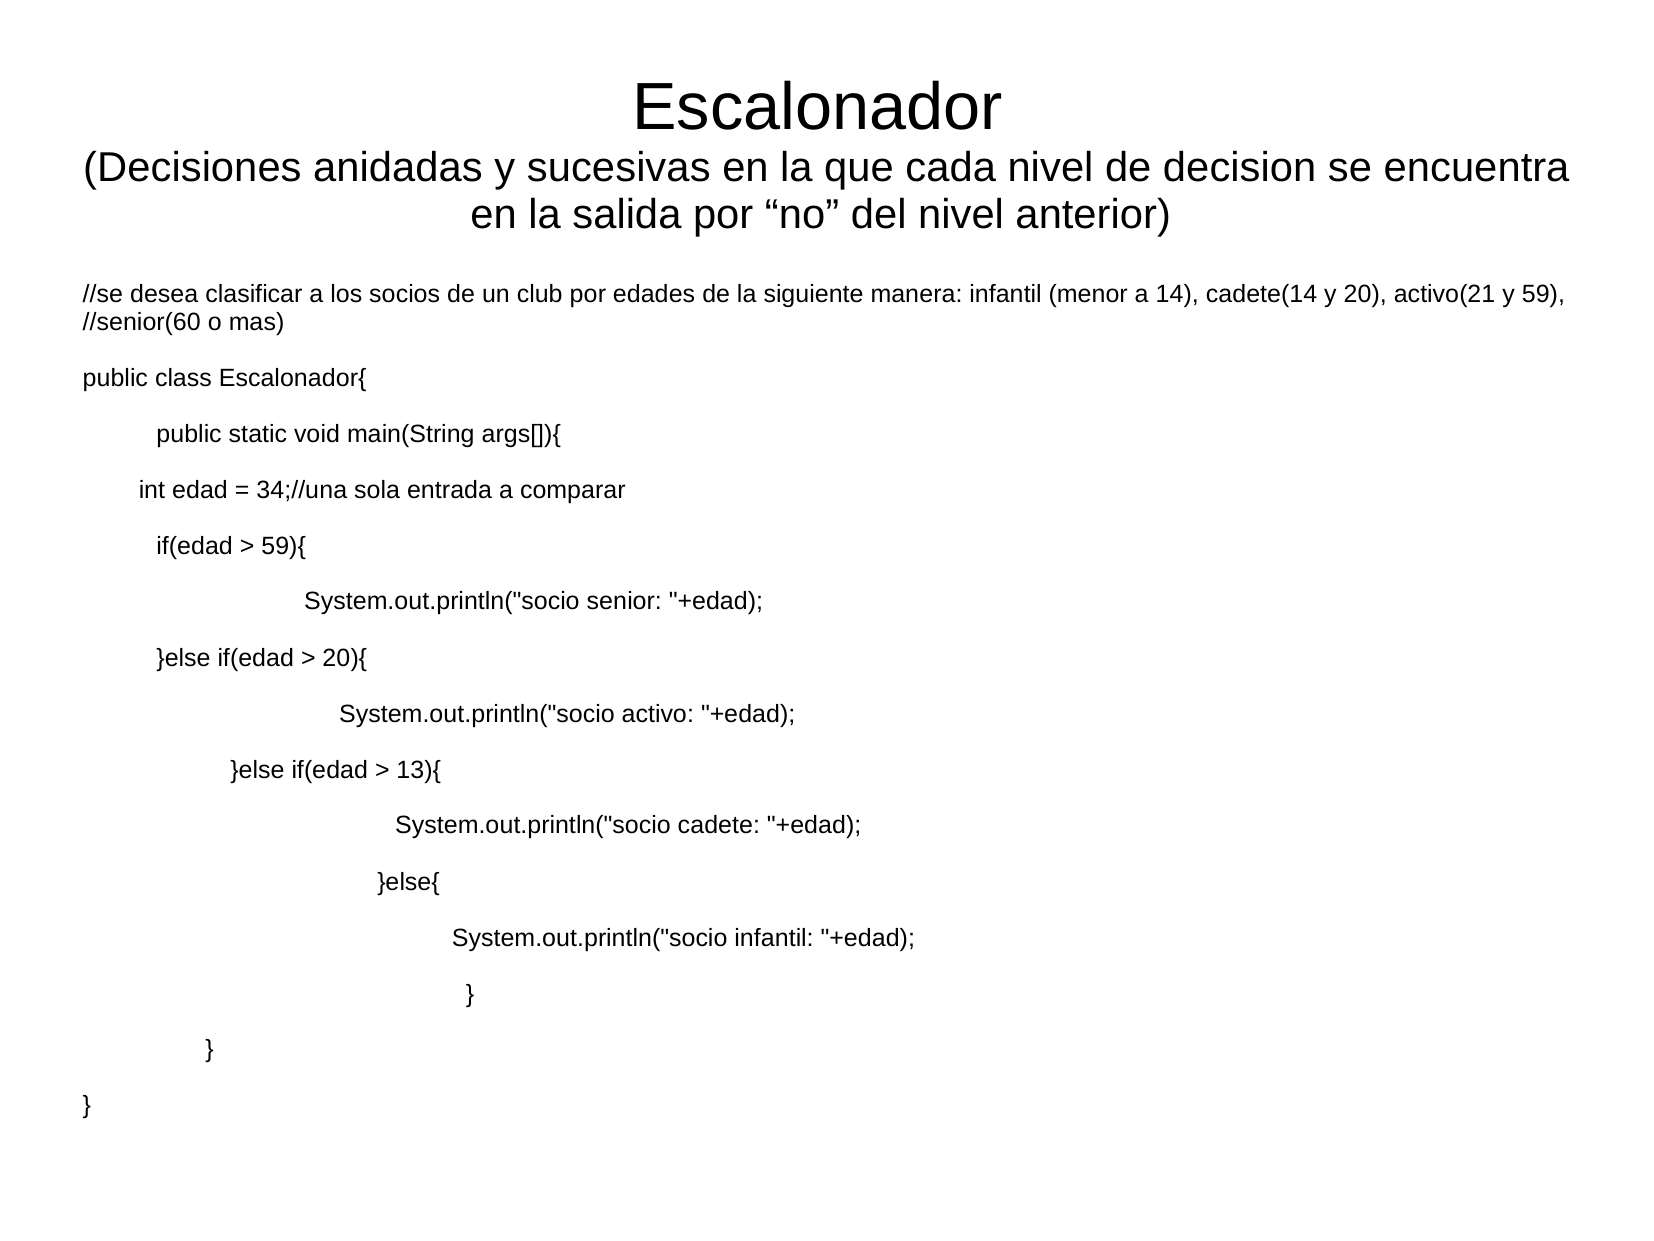

# Escalonador (Decisiones anidadas y sucesivas en la que cada nivel de decision se encuentra en la salida por “no” del nivel anterior)
//se desea clasificar a los socios de un club por edades de la siguiente manera: infantil (menor a 14), cadete(14 y 20), activo(21 y 59),
//senior(60 o mas)
public class Escalonador{
	public static void main(String args[]){
 int edad = 34;//una sola entrada a comparar
	if(edad > 59){
			System.out.println("socio senior: "+edad);
	}else if(edad > 20){
			 System.out.println("socio activo: "+edad);
		}else if(edad > 13){
			 System.out.println("socio cadete: "+edad);
		 }else{
					System.out.println("socio infantil: "+edad);
					 }
	 }
}